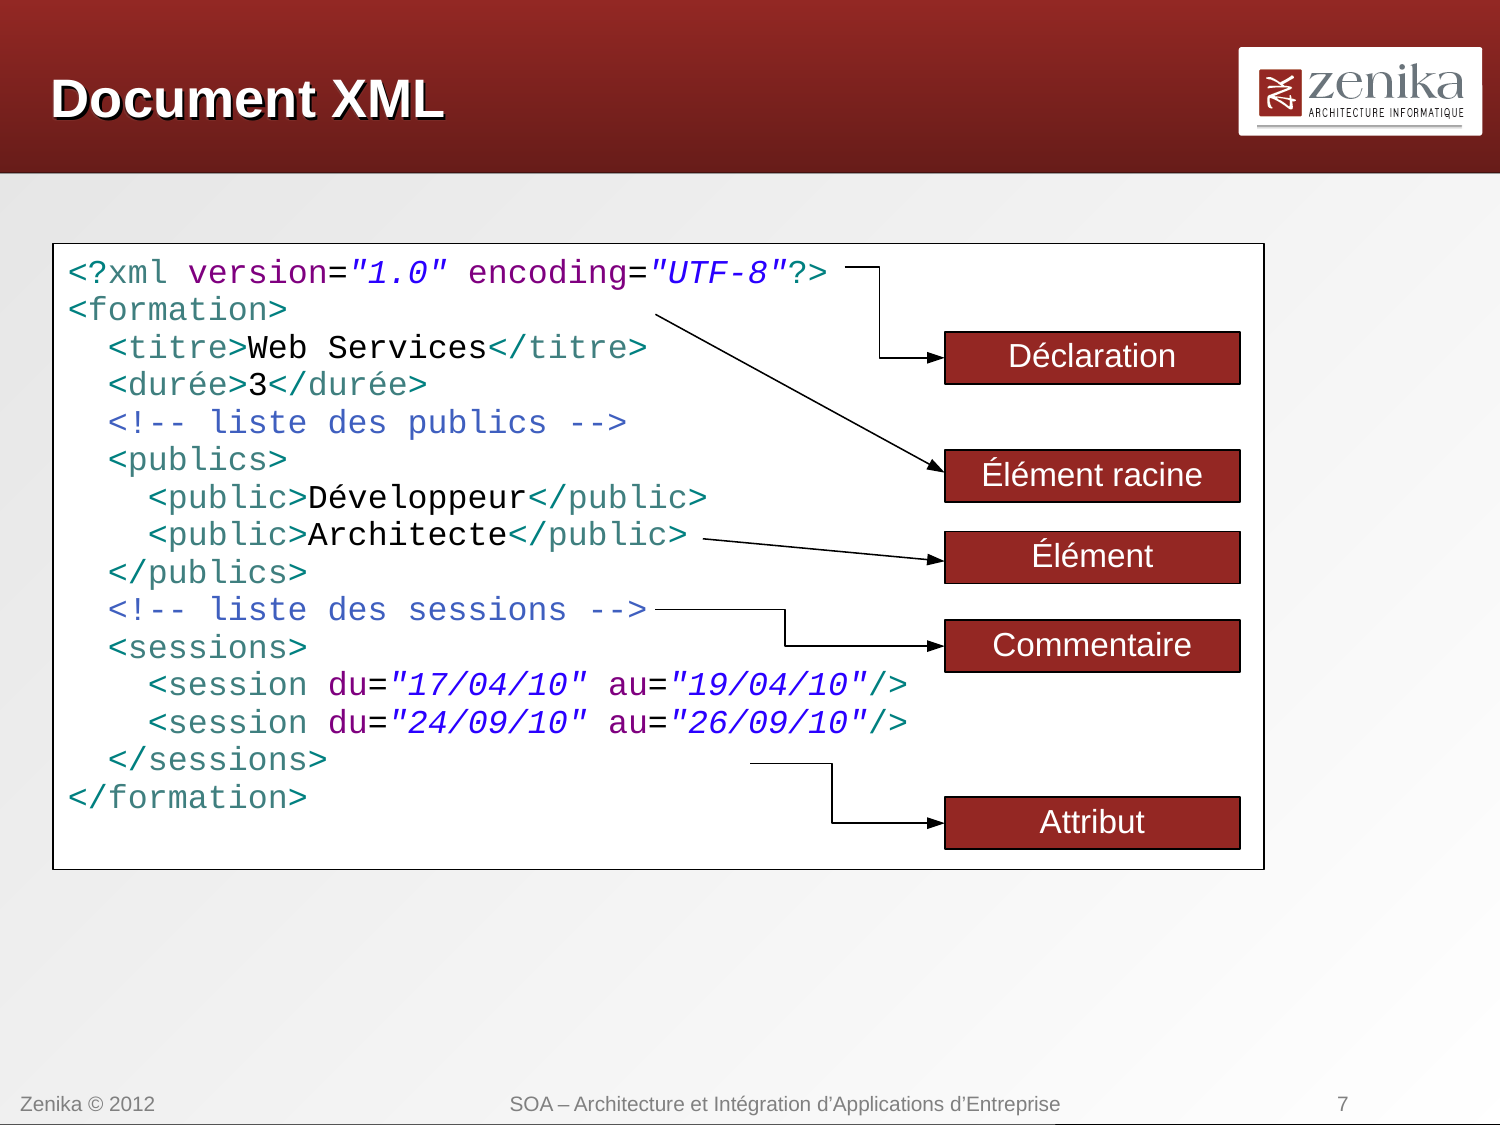

# Document XML
<?xml version="1.0" encoding="UTF-8"?>
<formation>
 <titre>Web Services</titre>
 <durée>3</durée>
 <!-- liste des publics -->
 <publics>
 <public>Développeur</public>
 <public>Architecte</public>
 </publics>
 <!-- liste des sessions -->
 <sessions>
 <session du="17/04/10" au="19/04/10"/>
 <session du="24/09/10" au="26/09/10"/>
 </sessions>
</formation>
Déclaration
Élément racine
Élément
Commentaire
Attribut